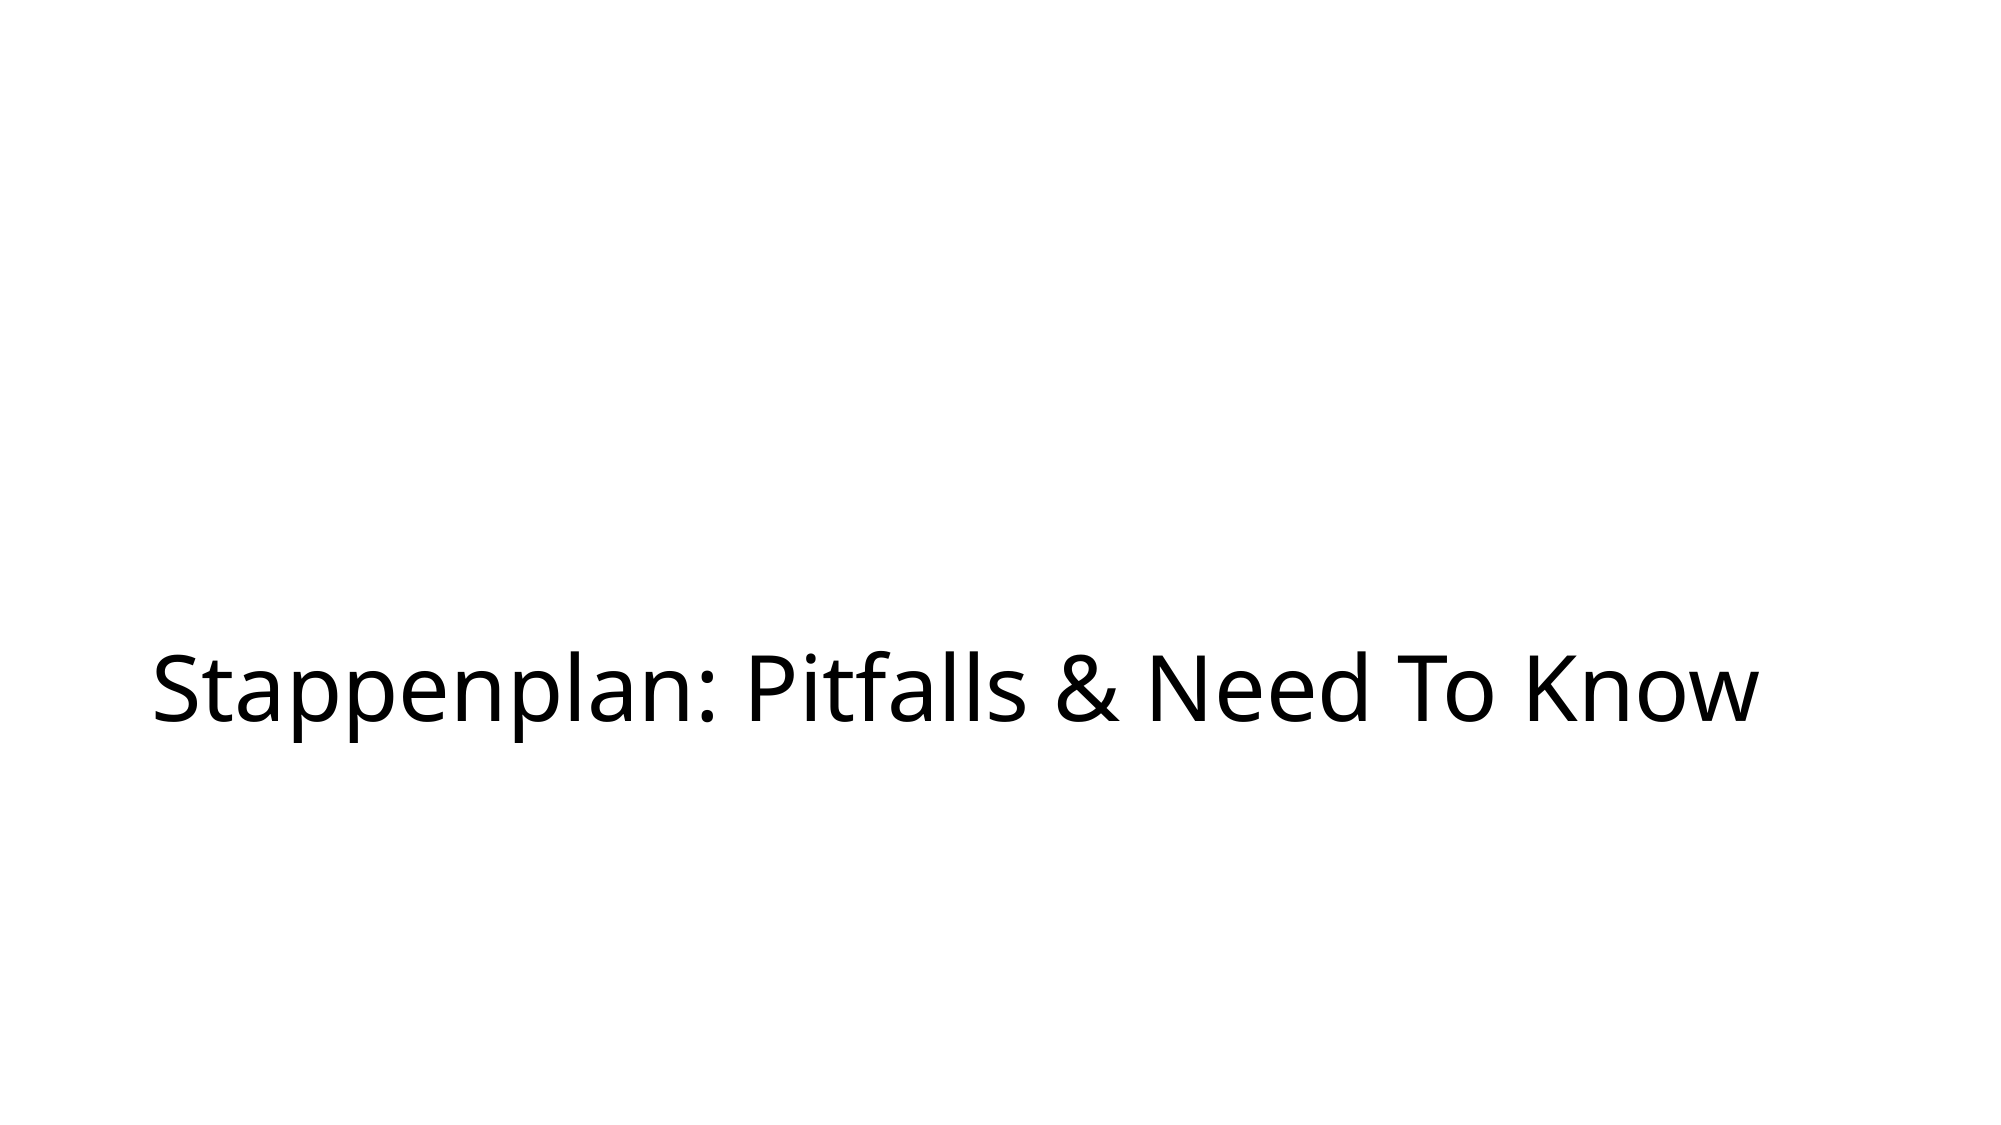

# Stappenplan: Pitfalls & Need To Know